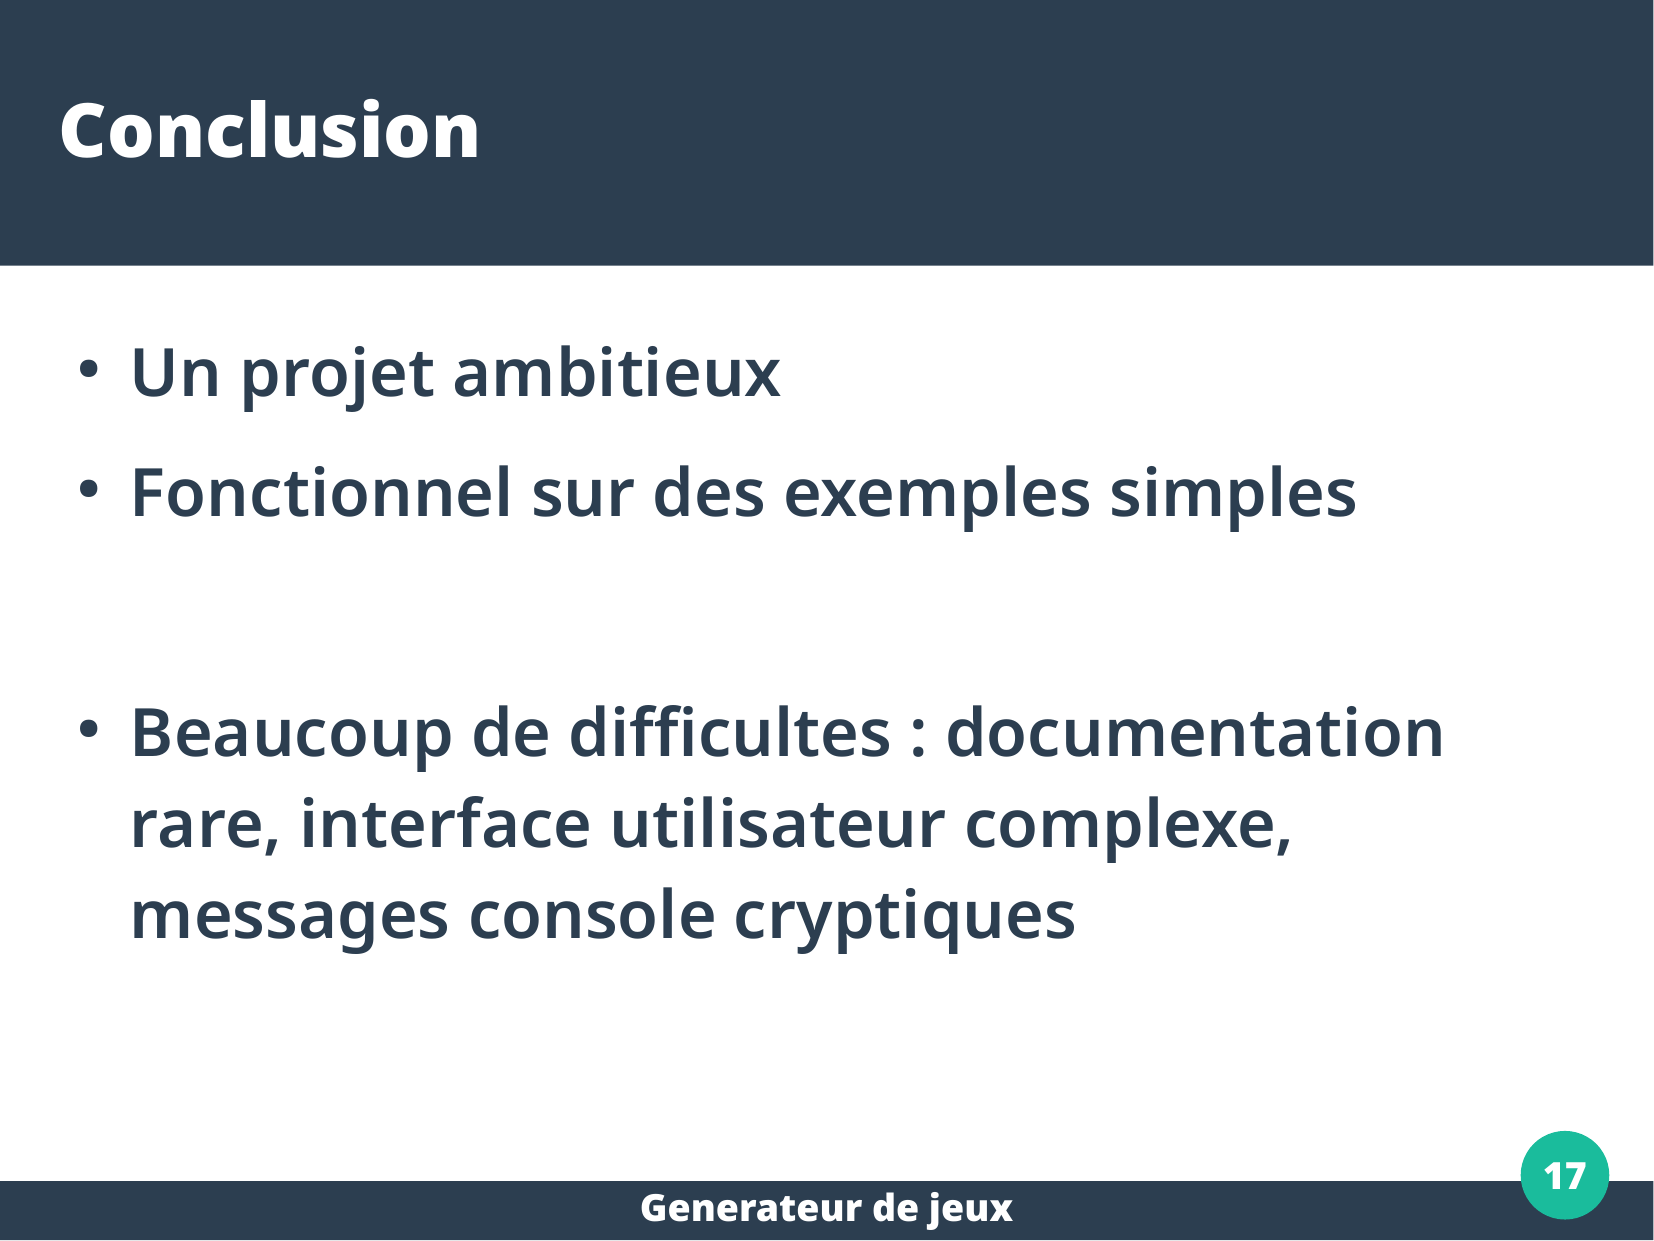

# Conclusion
Un projet ambitieux
Fonctionnel sur des exemples simples
Beaucoup de difficultes : documentation rare, interface utilisateur complexe, messages console cryptiques
17
Generateur de jeux